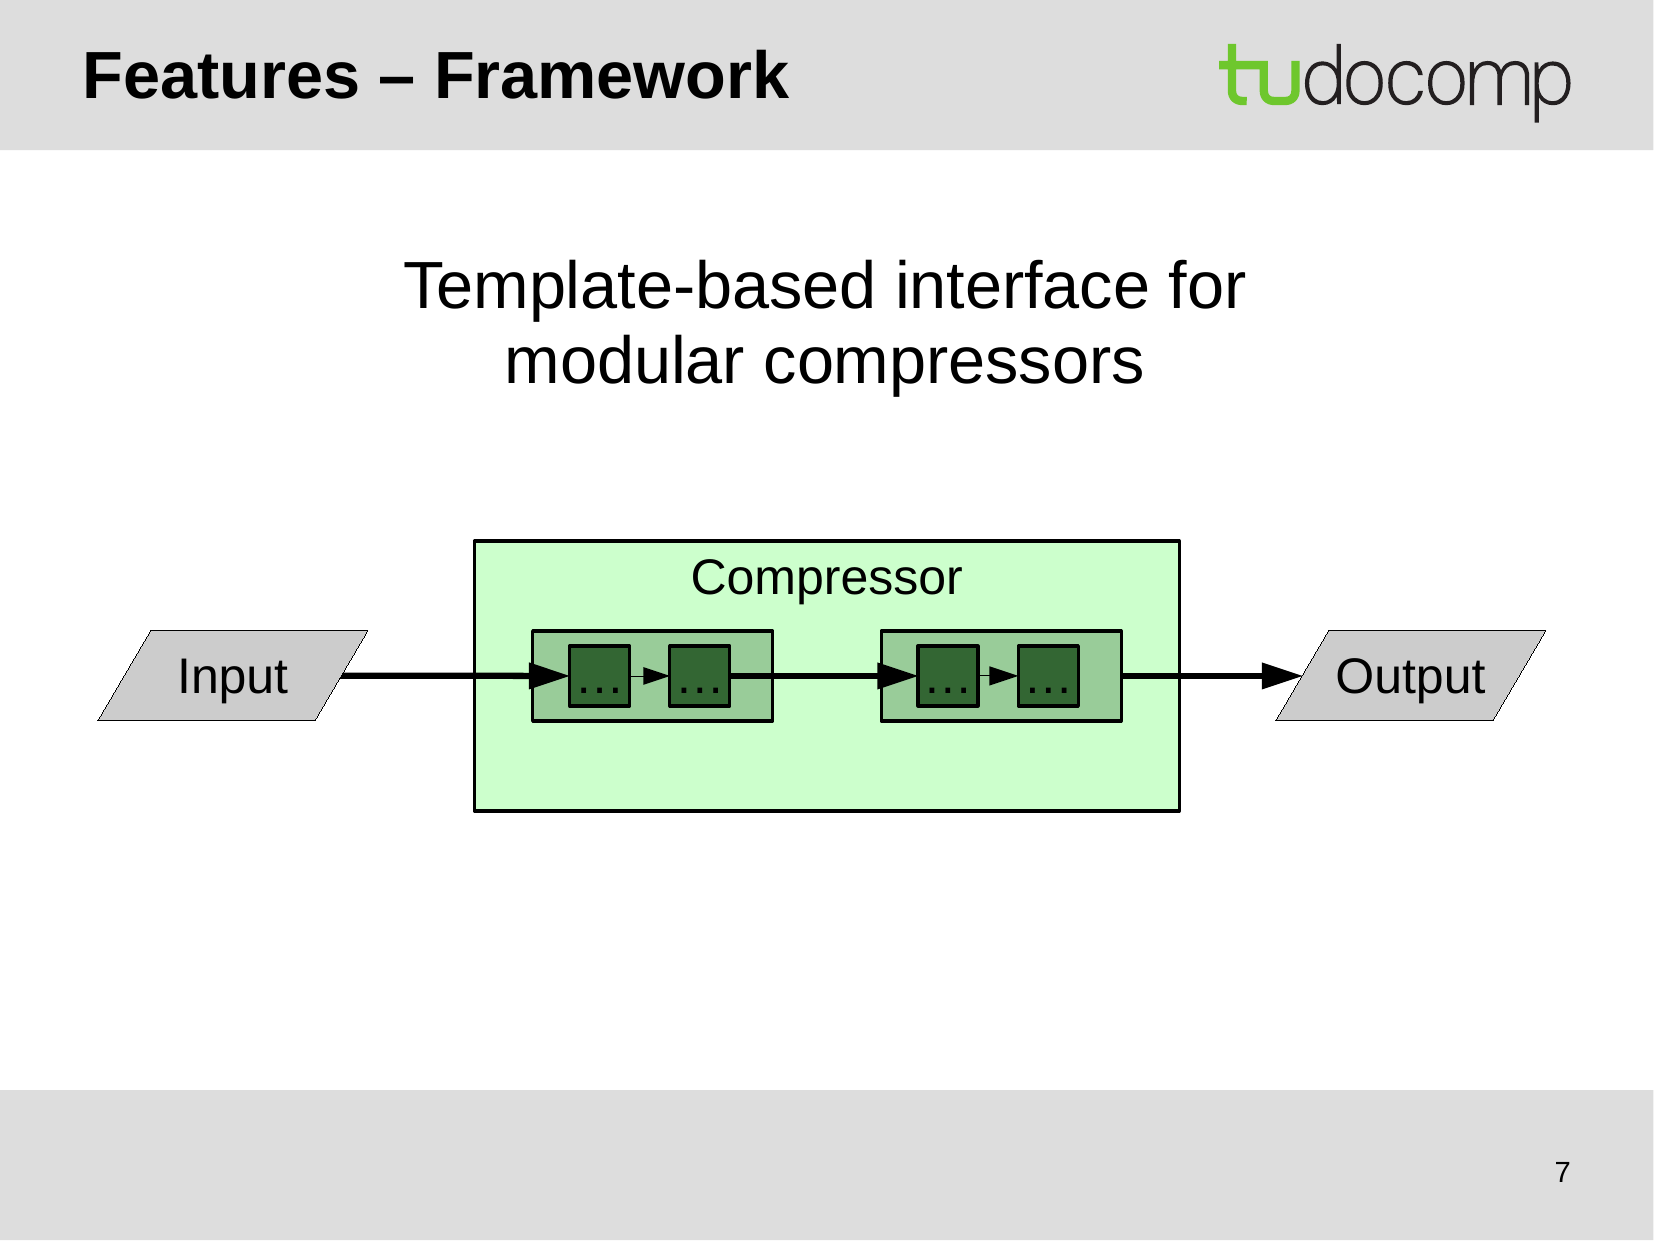

# Features – Framework
Template-based interface for
modular compressors
Compressor
Input
Output
…
…
…
…
7